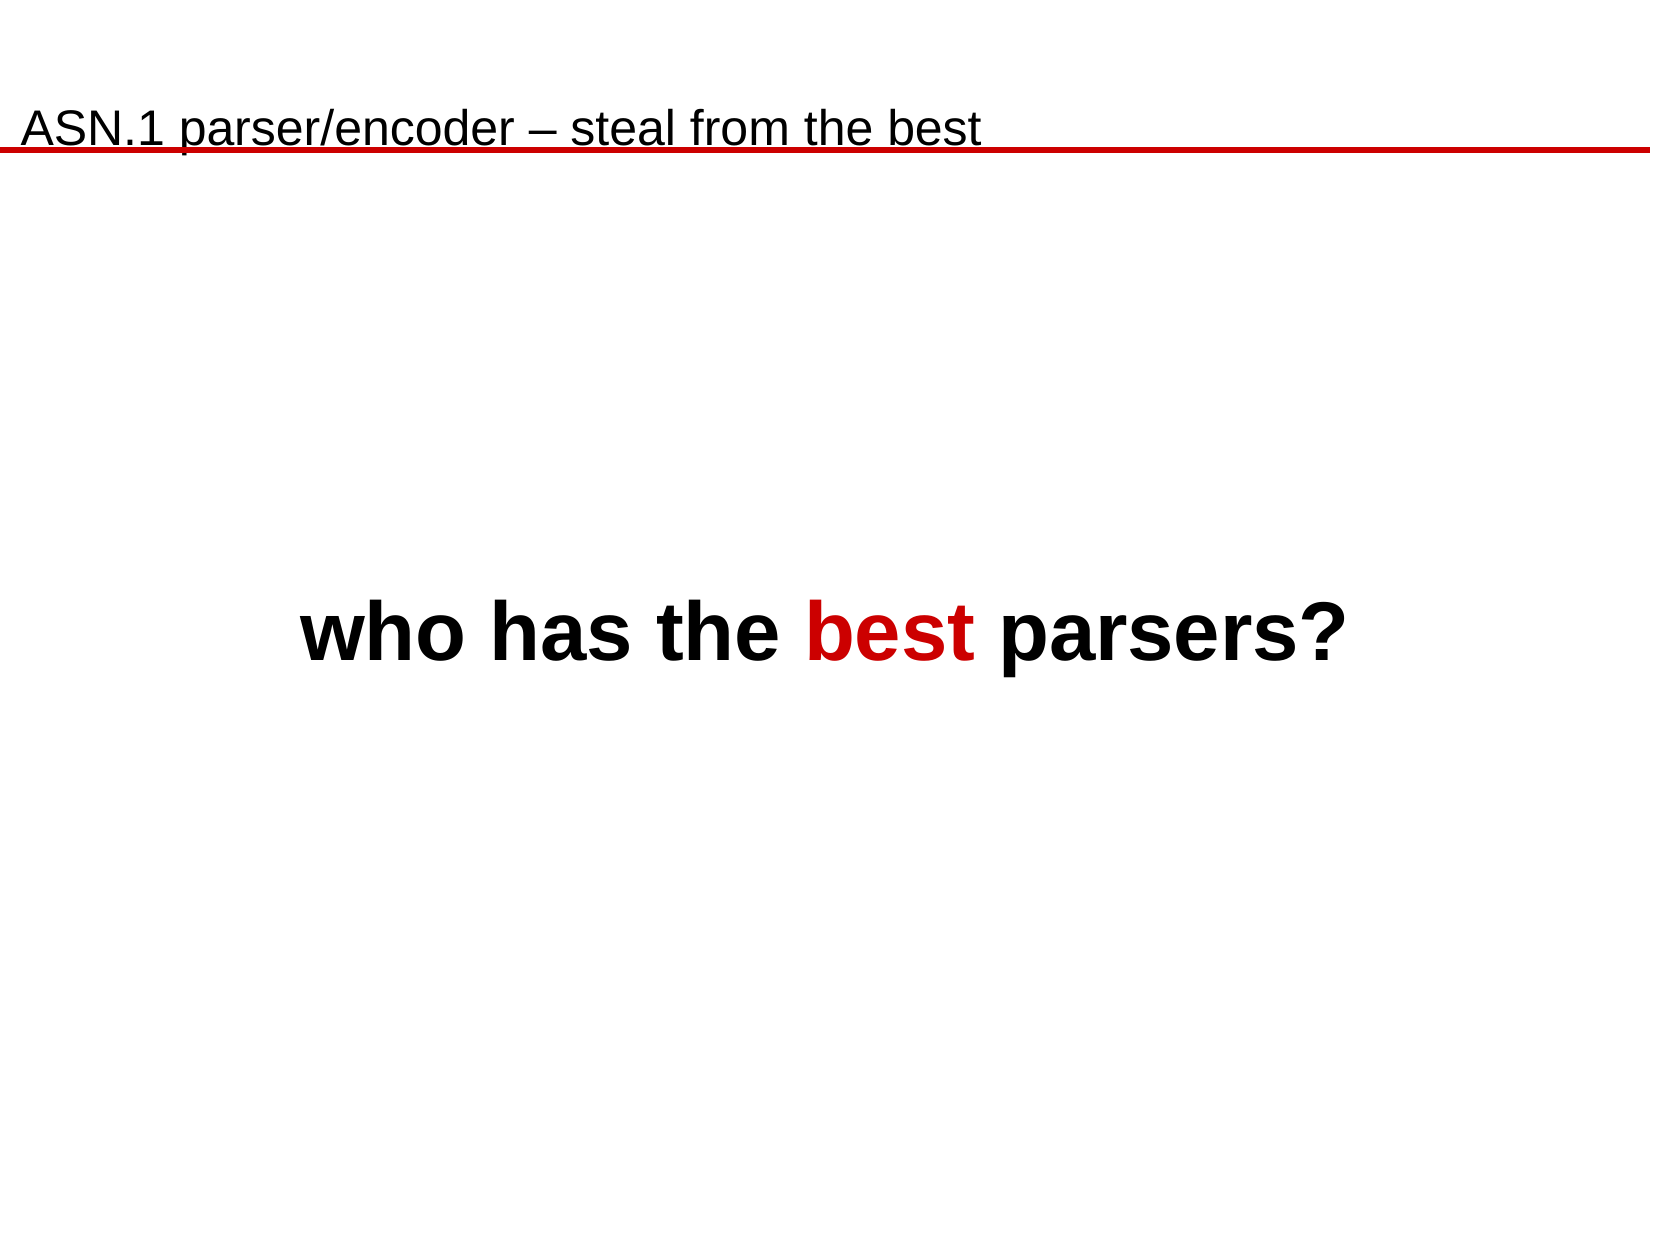

#
ASN.1 parser/encoder – steal from the best
who has the best parsers?